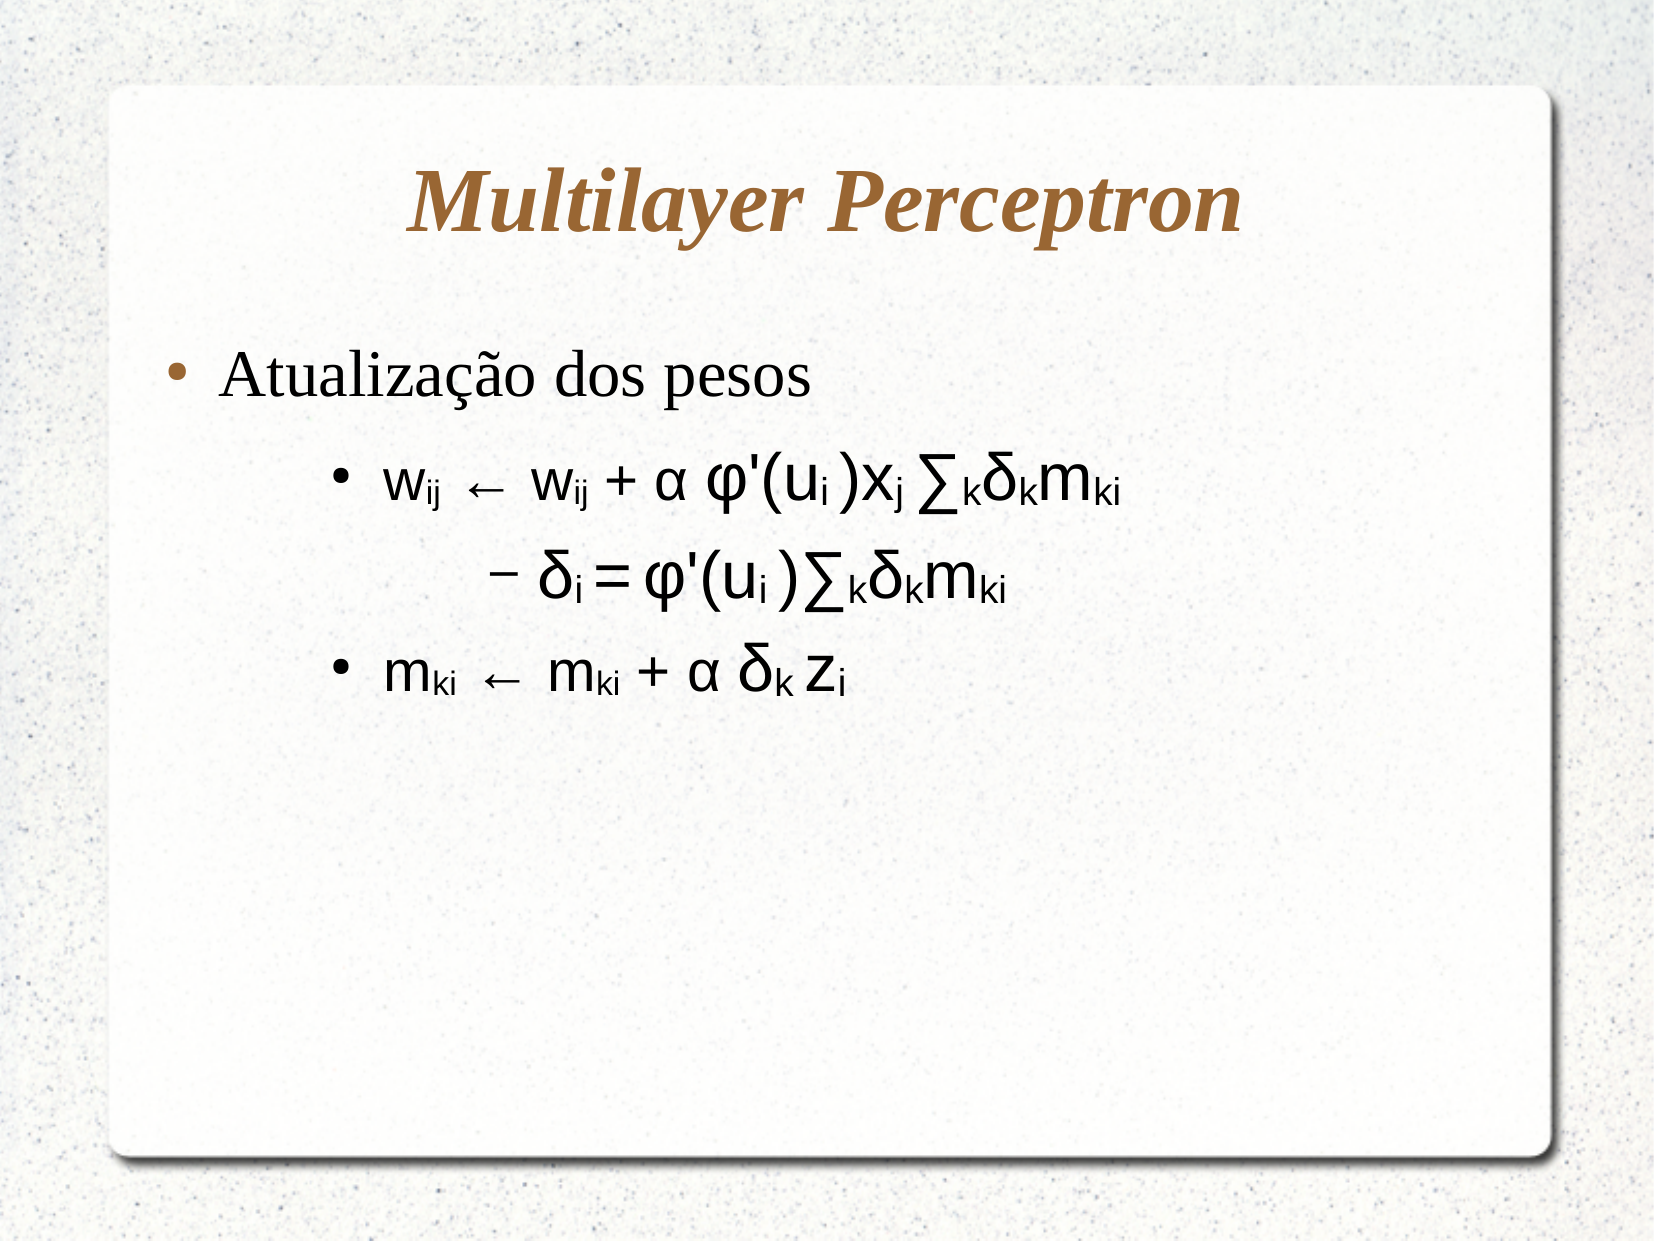

# Multilayer Perceptron
Atualização dos pesos
wij ← wij + α φ'(ui )xj ∑kδkmki
δi = φ'(ui )∑kδkmki
mki ← mki + α δk zi